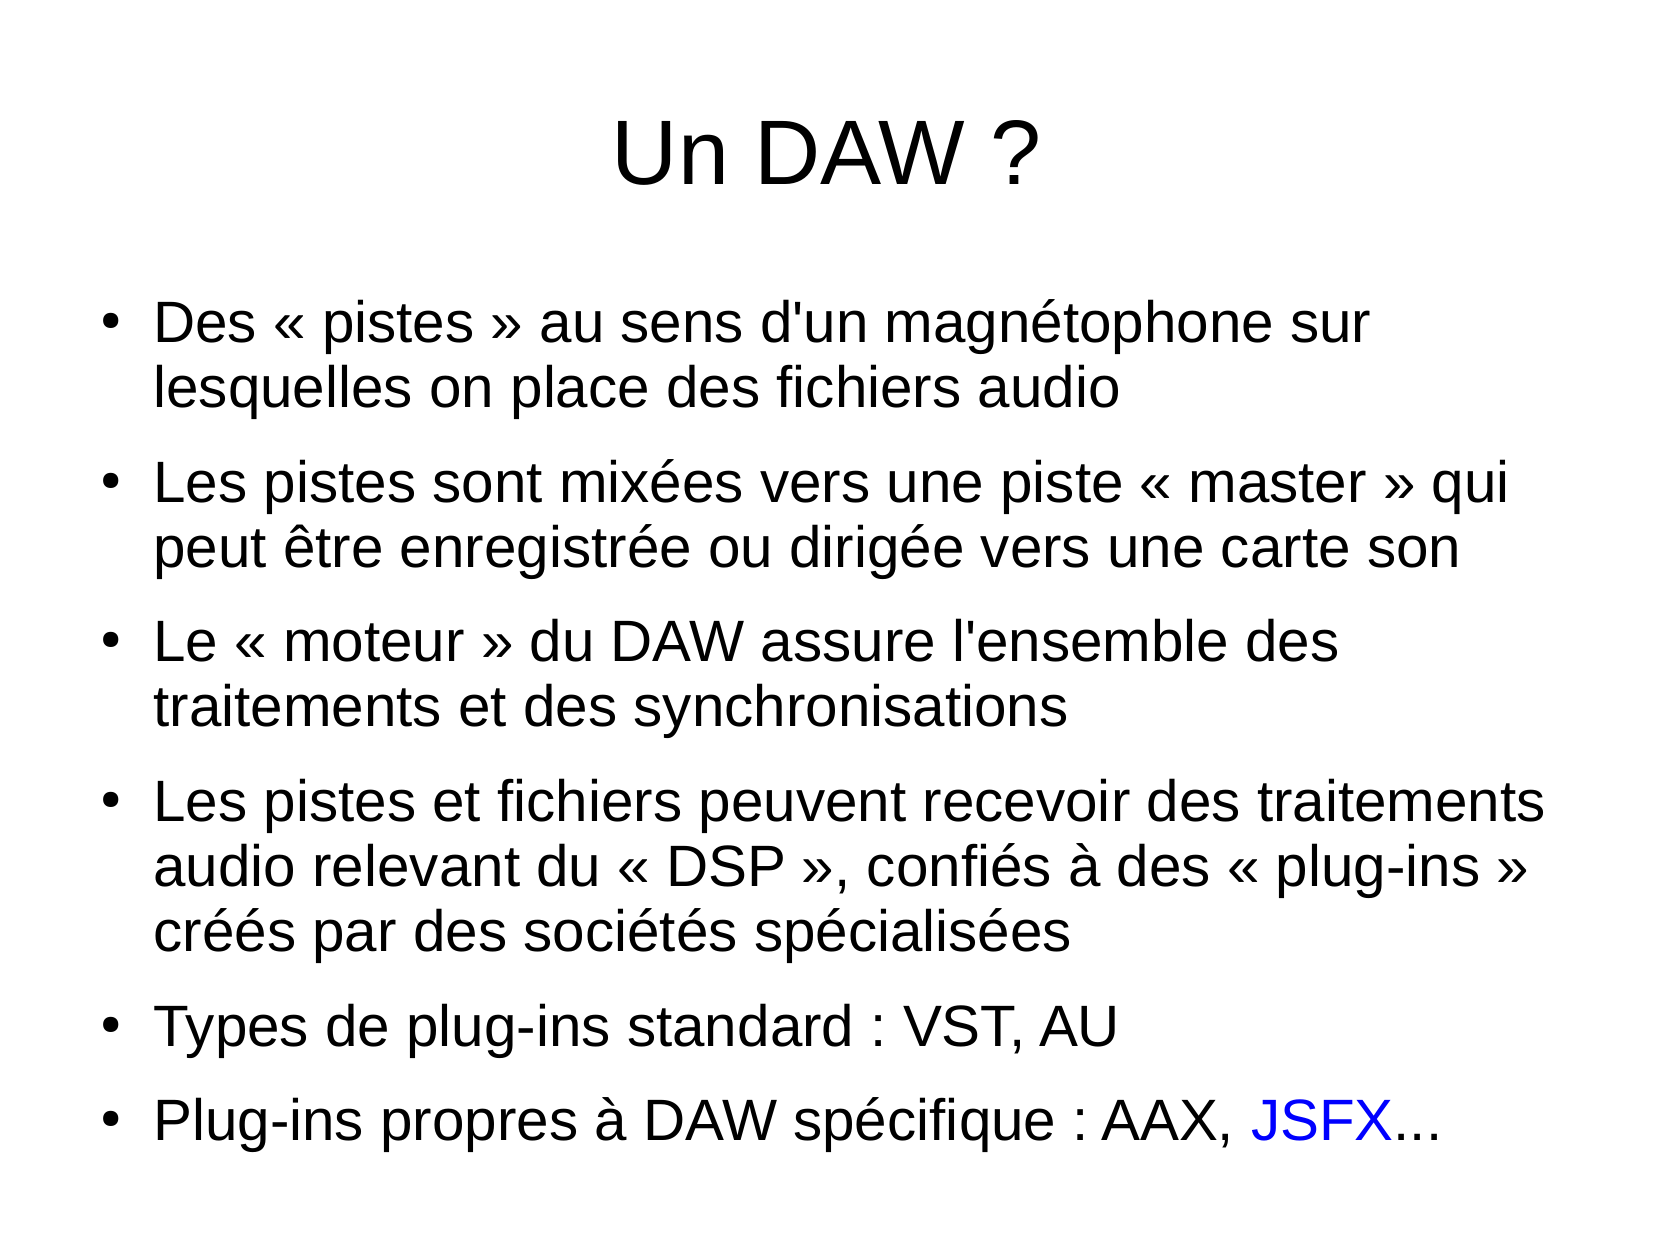

# Un DAW ?
Des « pistes » au sens d'un magnétophone sur lesquelles on place des fichiers audio
Les pistes sont mixées vers une piste « master » qui peut être enregistrée ou dirigée vers une carte son
Le « moteur » du DAW assure l'ensemble des traitements et des synchronisations
Les pistes et fichiers peuvent recevoir des traitements audio relevant du « DSP », confiés à des « plug-ins » créés par des sociétés spécialisées
Types de plug-ins standard : VST, AU
Plug-ins propres à DAW spécifique : AAX, JSFX...